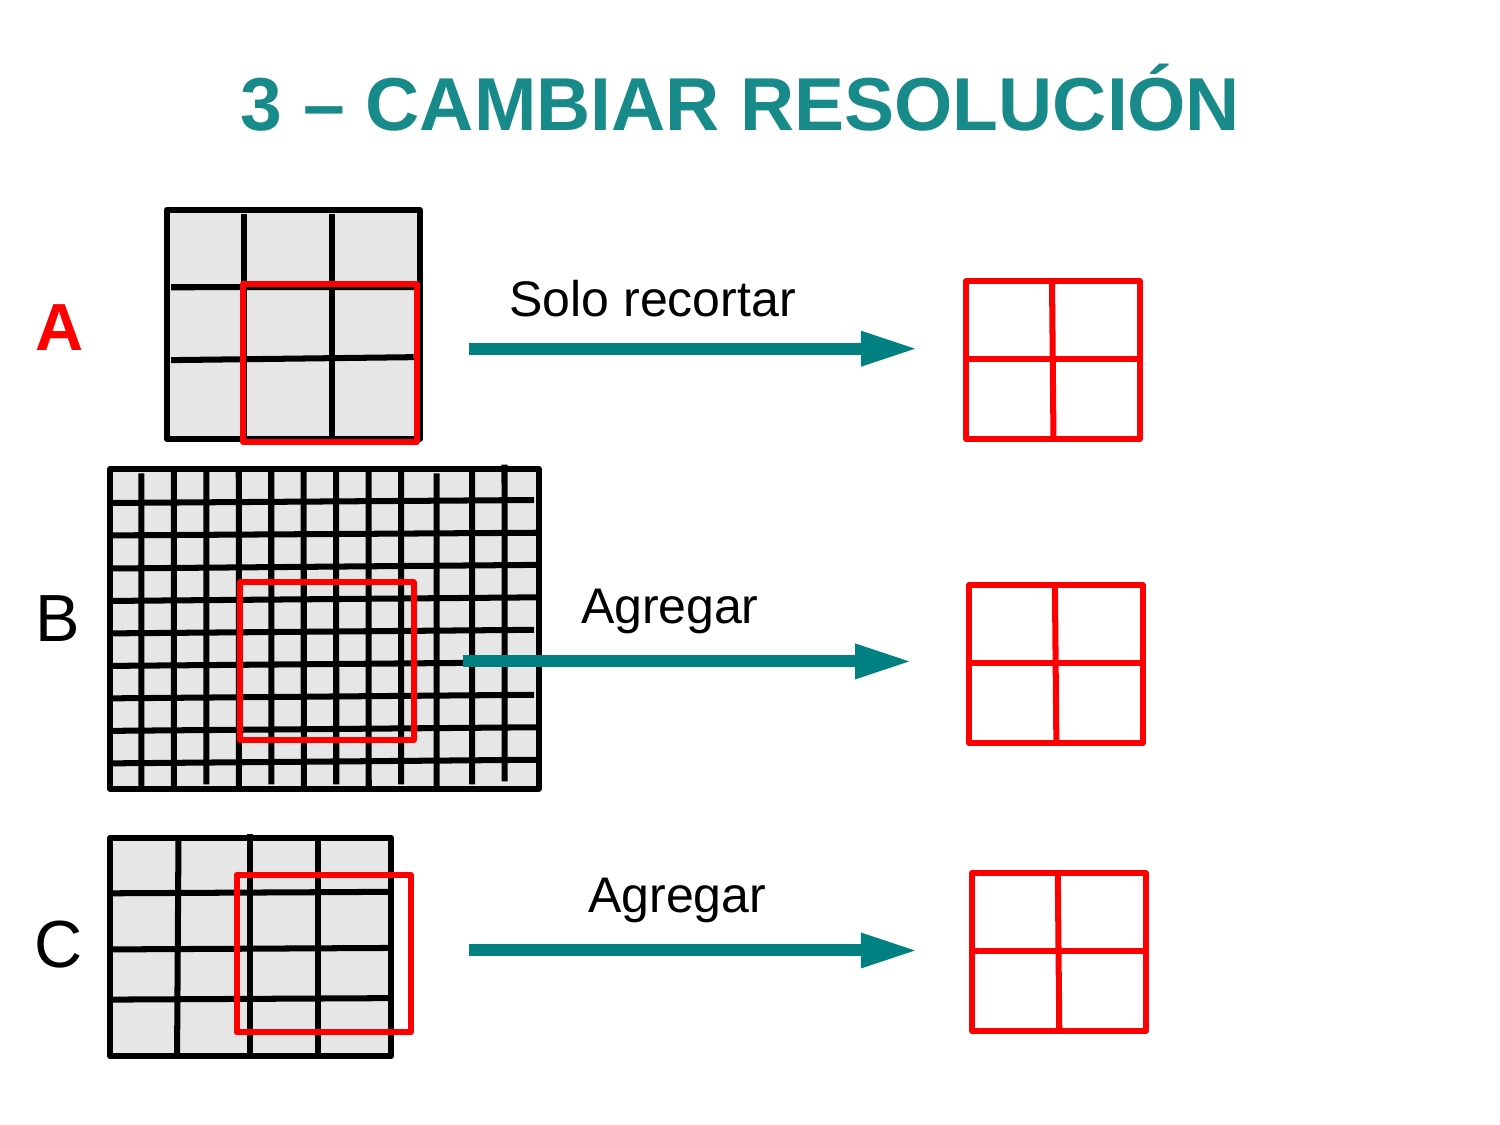

# 3 – CAMBIAR RESOLUCIÓN
Solo recortar
A
Agregar
B
Agregar
C